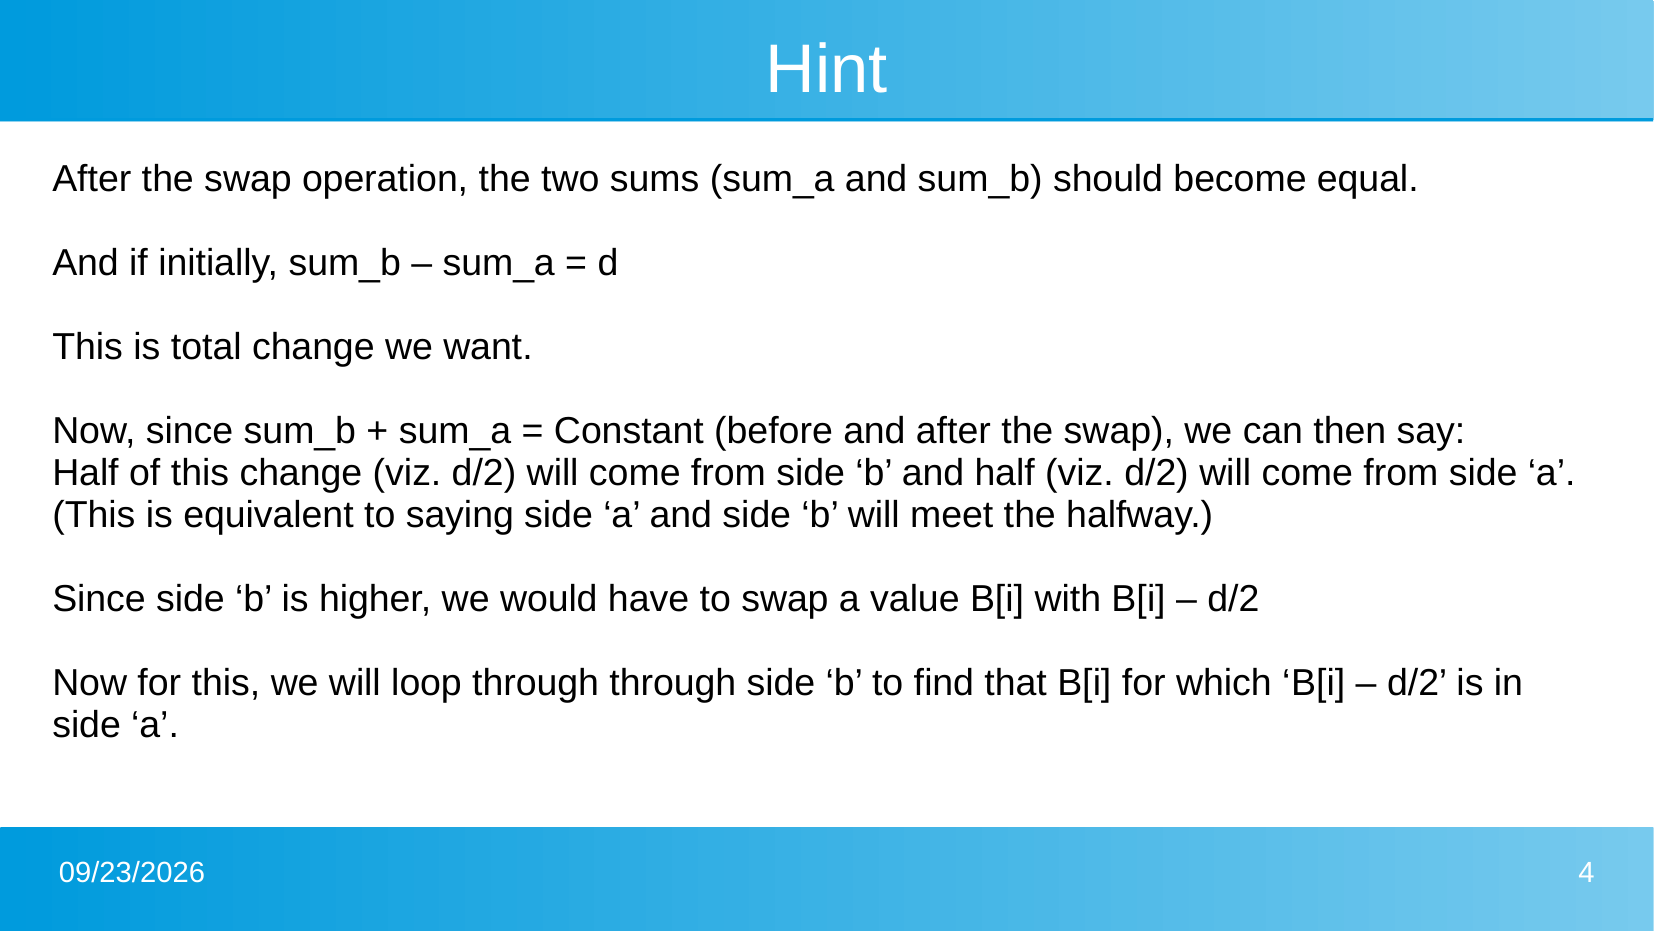

# Hint
After the swap operation, the two sums (sum_a and sum_b) should become equal.
And if initially, sum_b – sum_a = d
This is total change we want.
Now, since sum_b + sum_a = Constant (before and after the swap), we can then say:
Half of this change (viz. d/2) will come from side ‘b’ and half (viz. d/2) will come from side ‘a’.
(This is equivalent to saying side ‘a’ and side ‘b’ will meet the halfway.)
Since side ‘b’ is higher, we would have to swap a value B[i] with B[i] – d/2
Now for this, we will loop through through side ‘b’ to find that B[i] for which ‘B[i] – d/2’ is in side ‘a’.
4